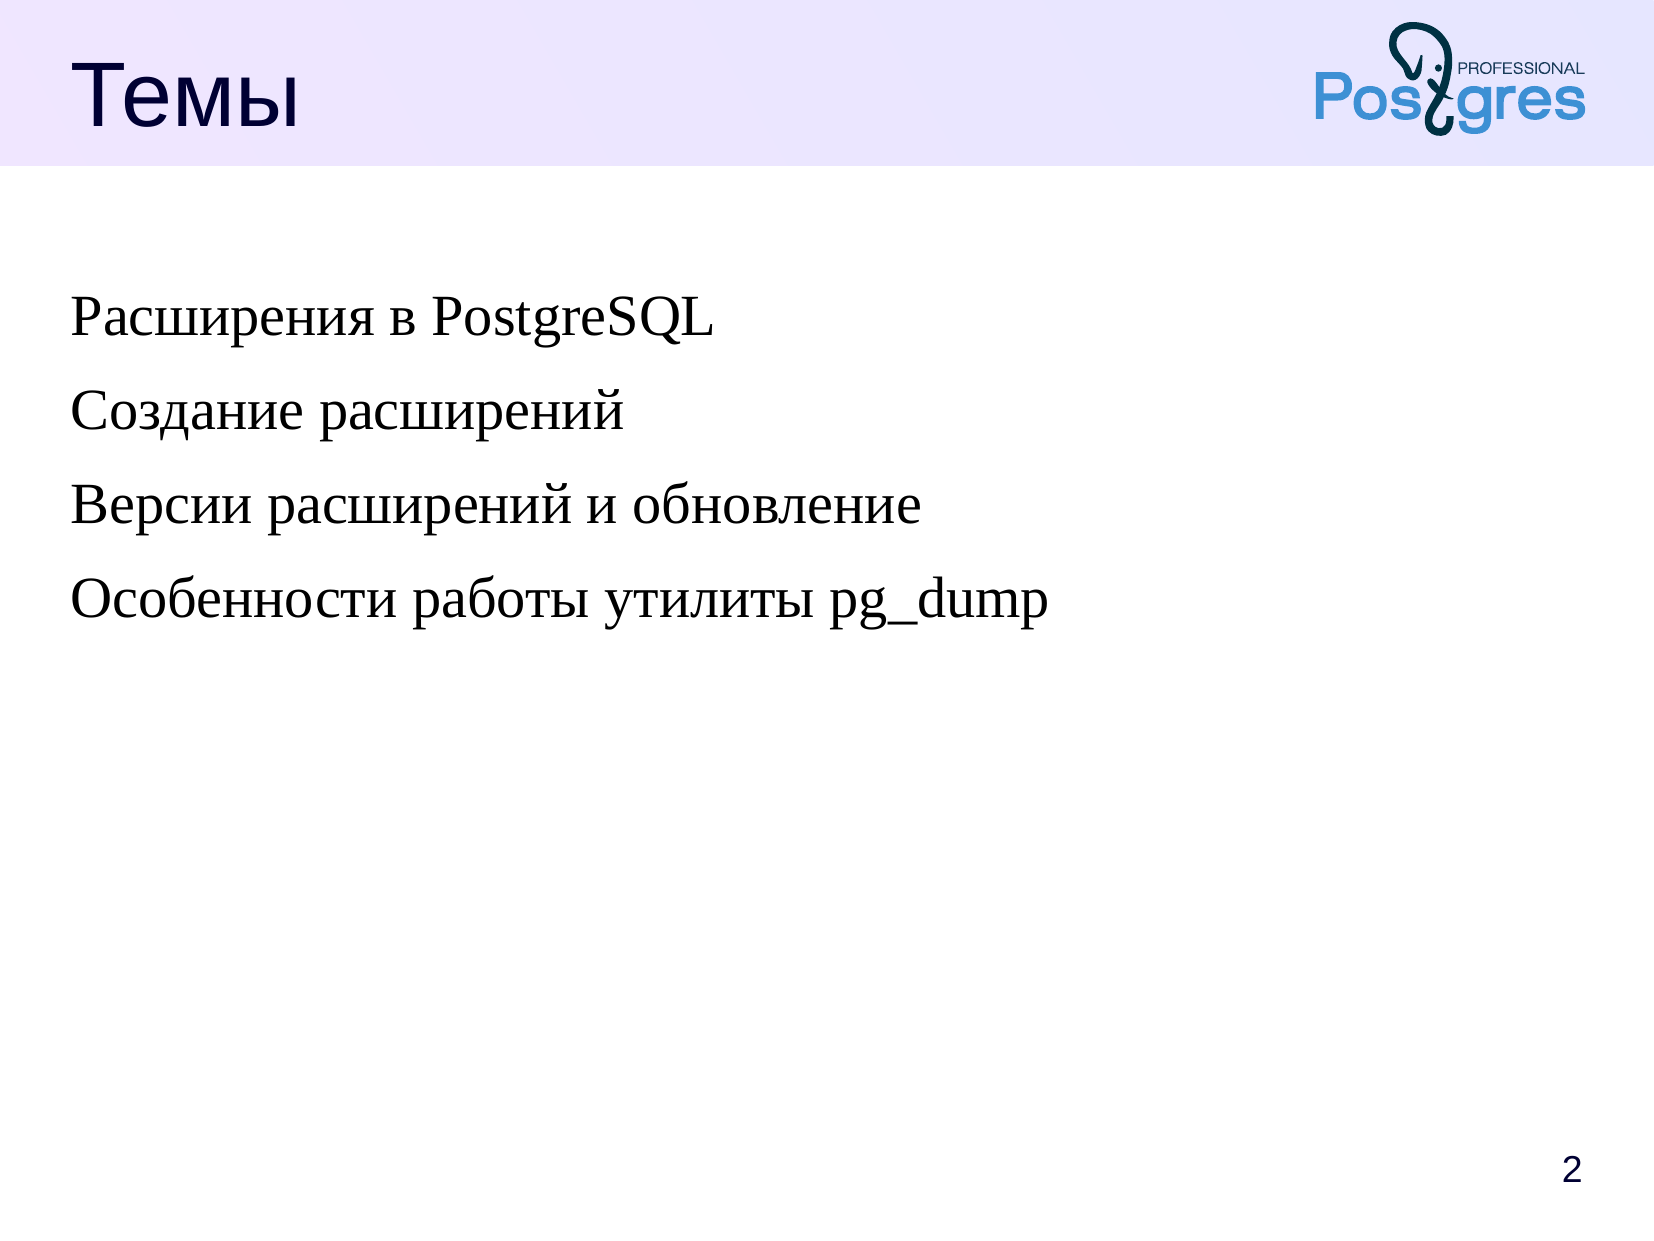

# Темы
Расширения в PostgreSQL
Создание расширений
Версии расширений и обновление
Особенности работы утилиты pg_dump